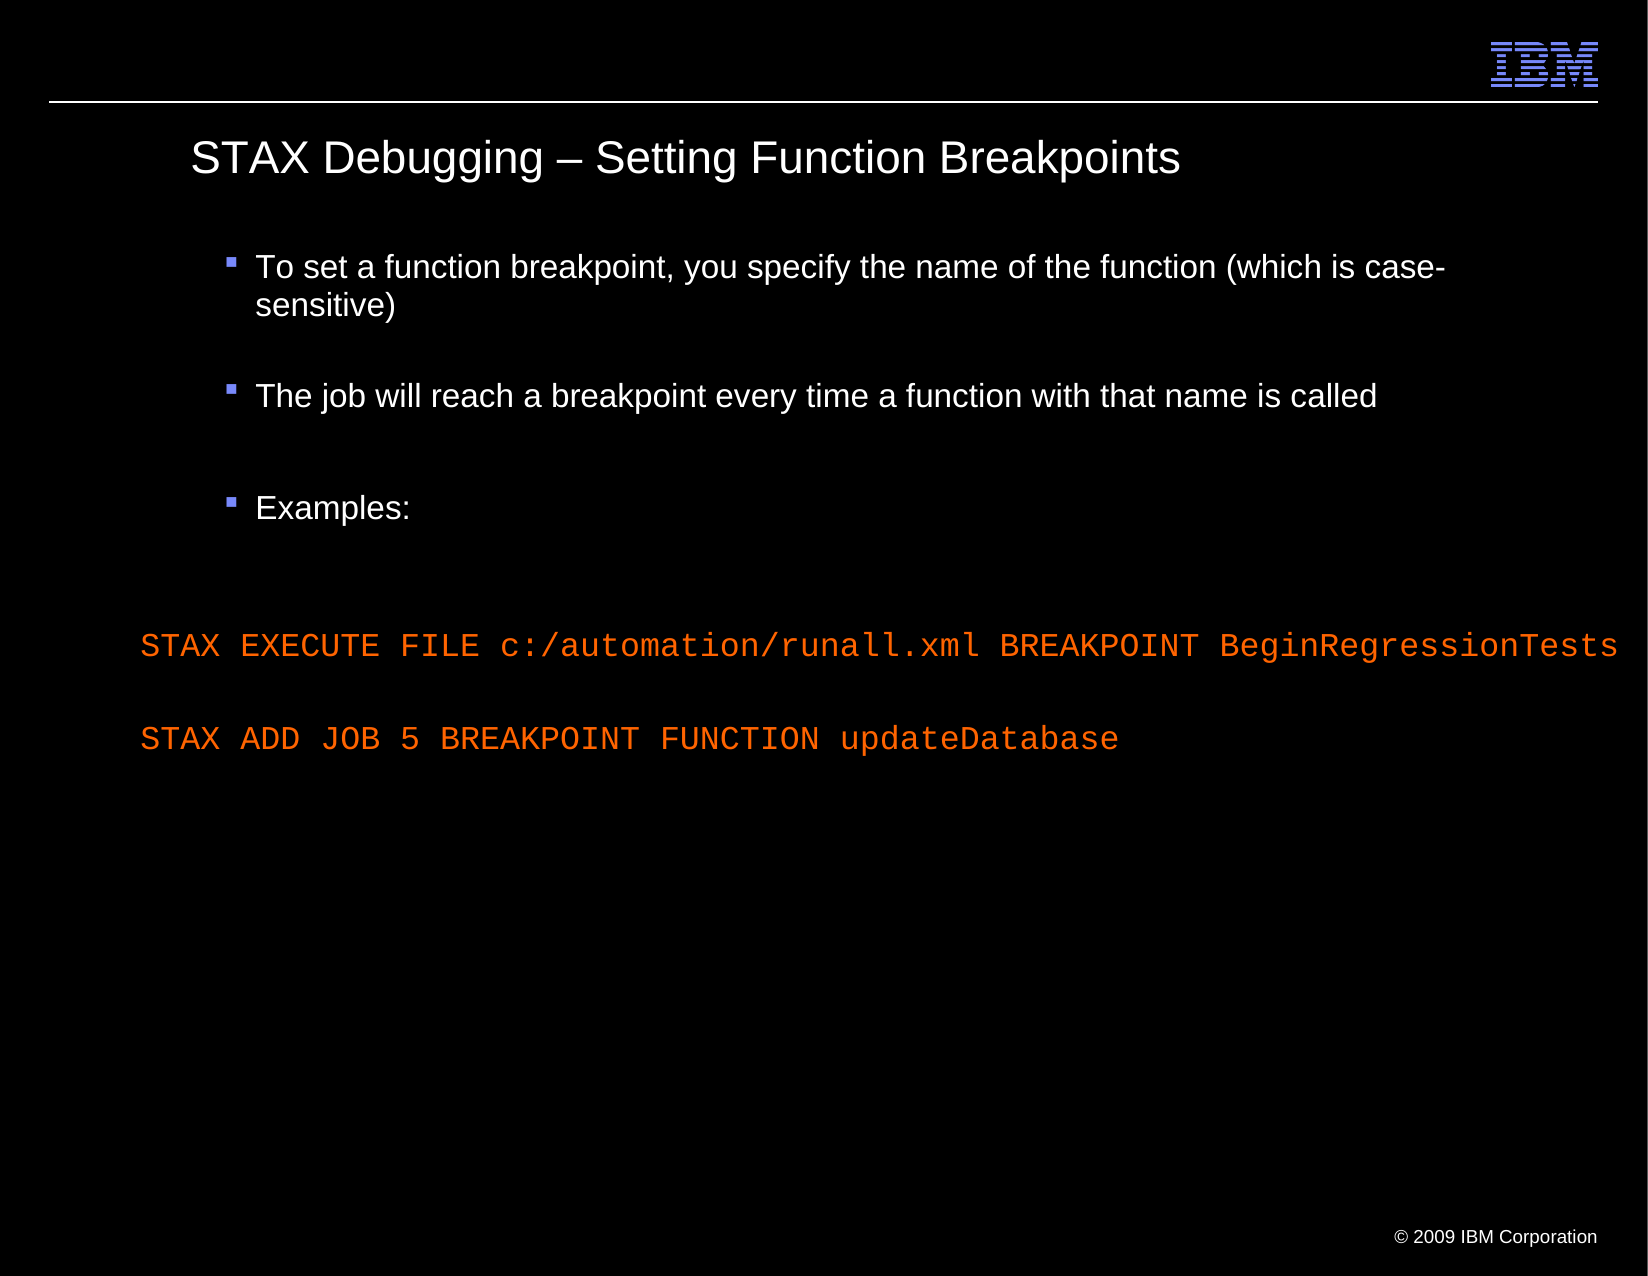

STAX Debugging – Setting Function Breakpoints
# To set a function breakpoint, you specify the name of the function (which is case-sensitive)
The job will reach a breakpoint every time a function with that name is called
Examples:
STAX EXECUTE FILE c:/automation/runall.xml BREAKPOINT BeginRegressionTests
STAX ADD JOB 5 BREAKPOINT FUNCTION updateDatabase